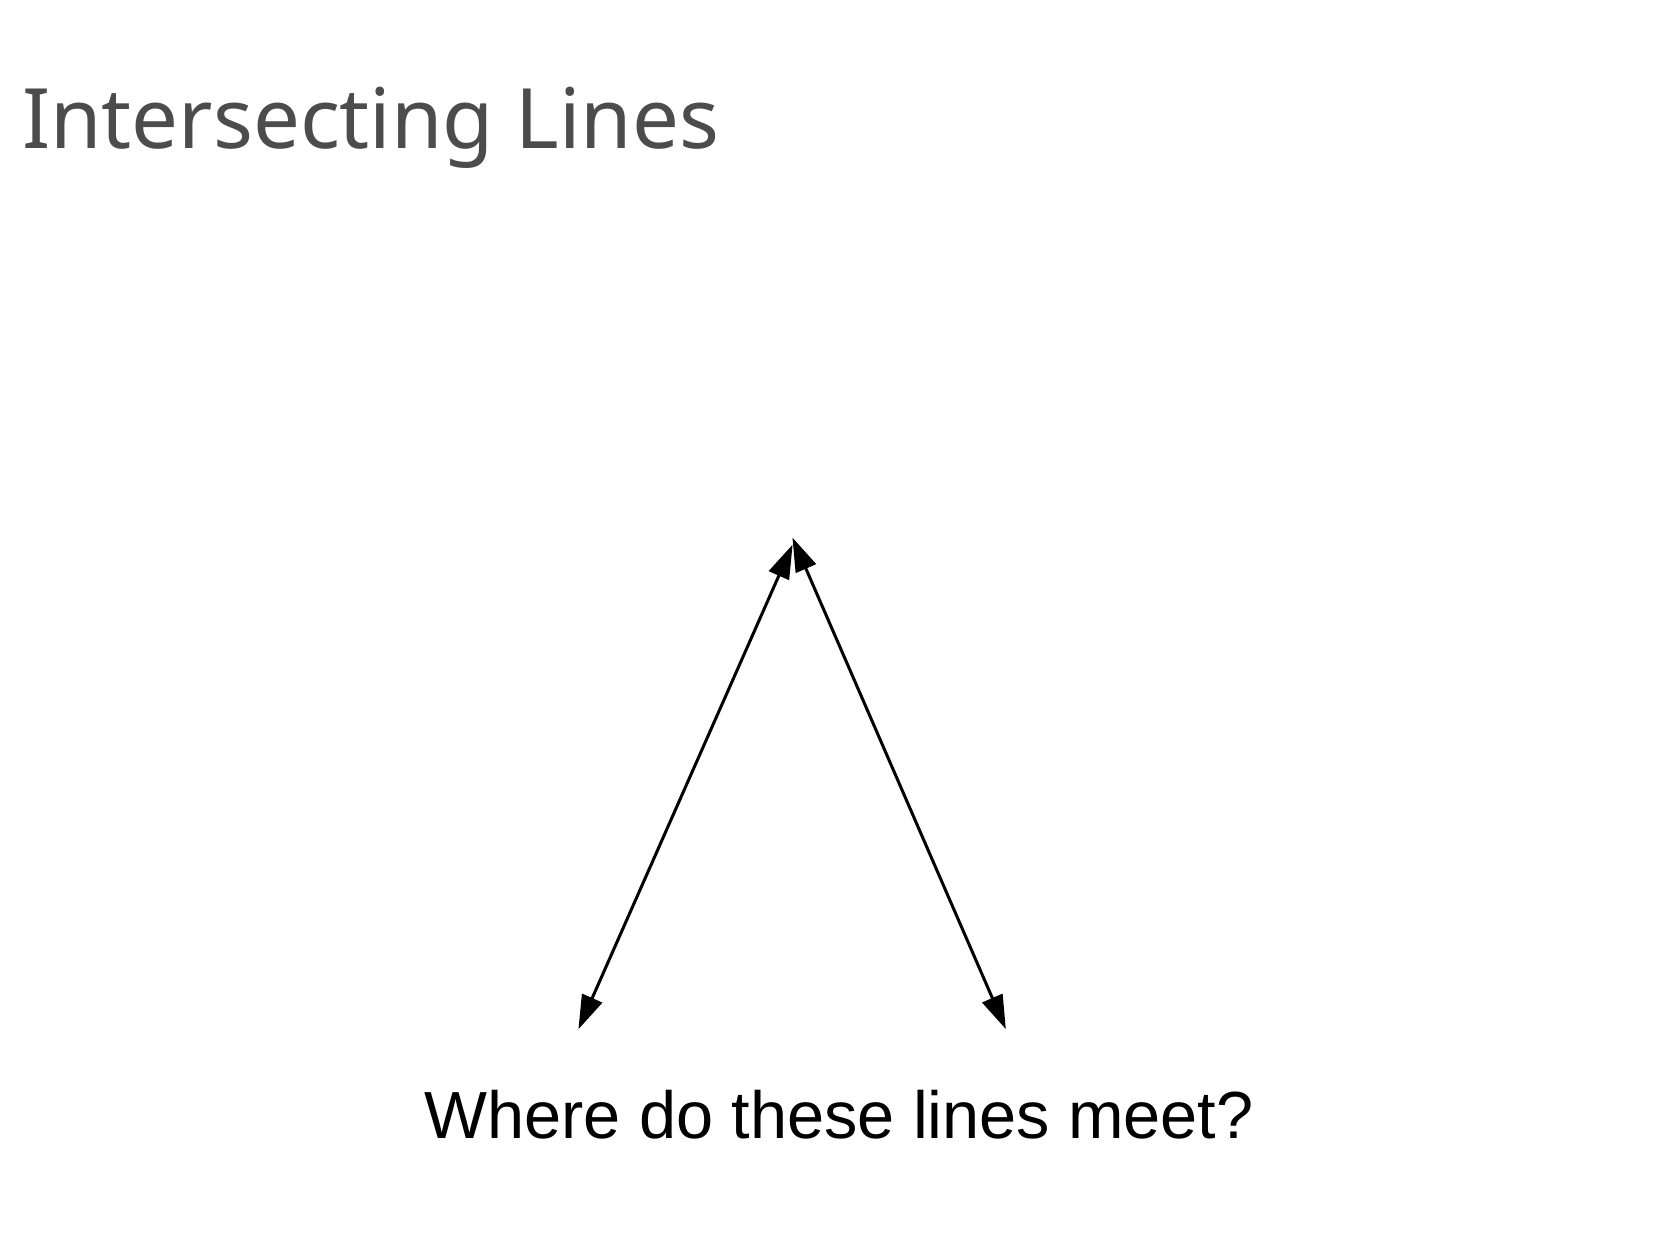

# Intersecting Lines
Where do these lines meet?